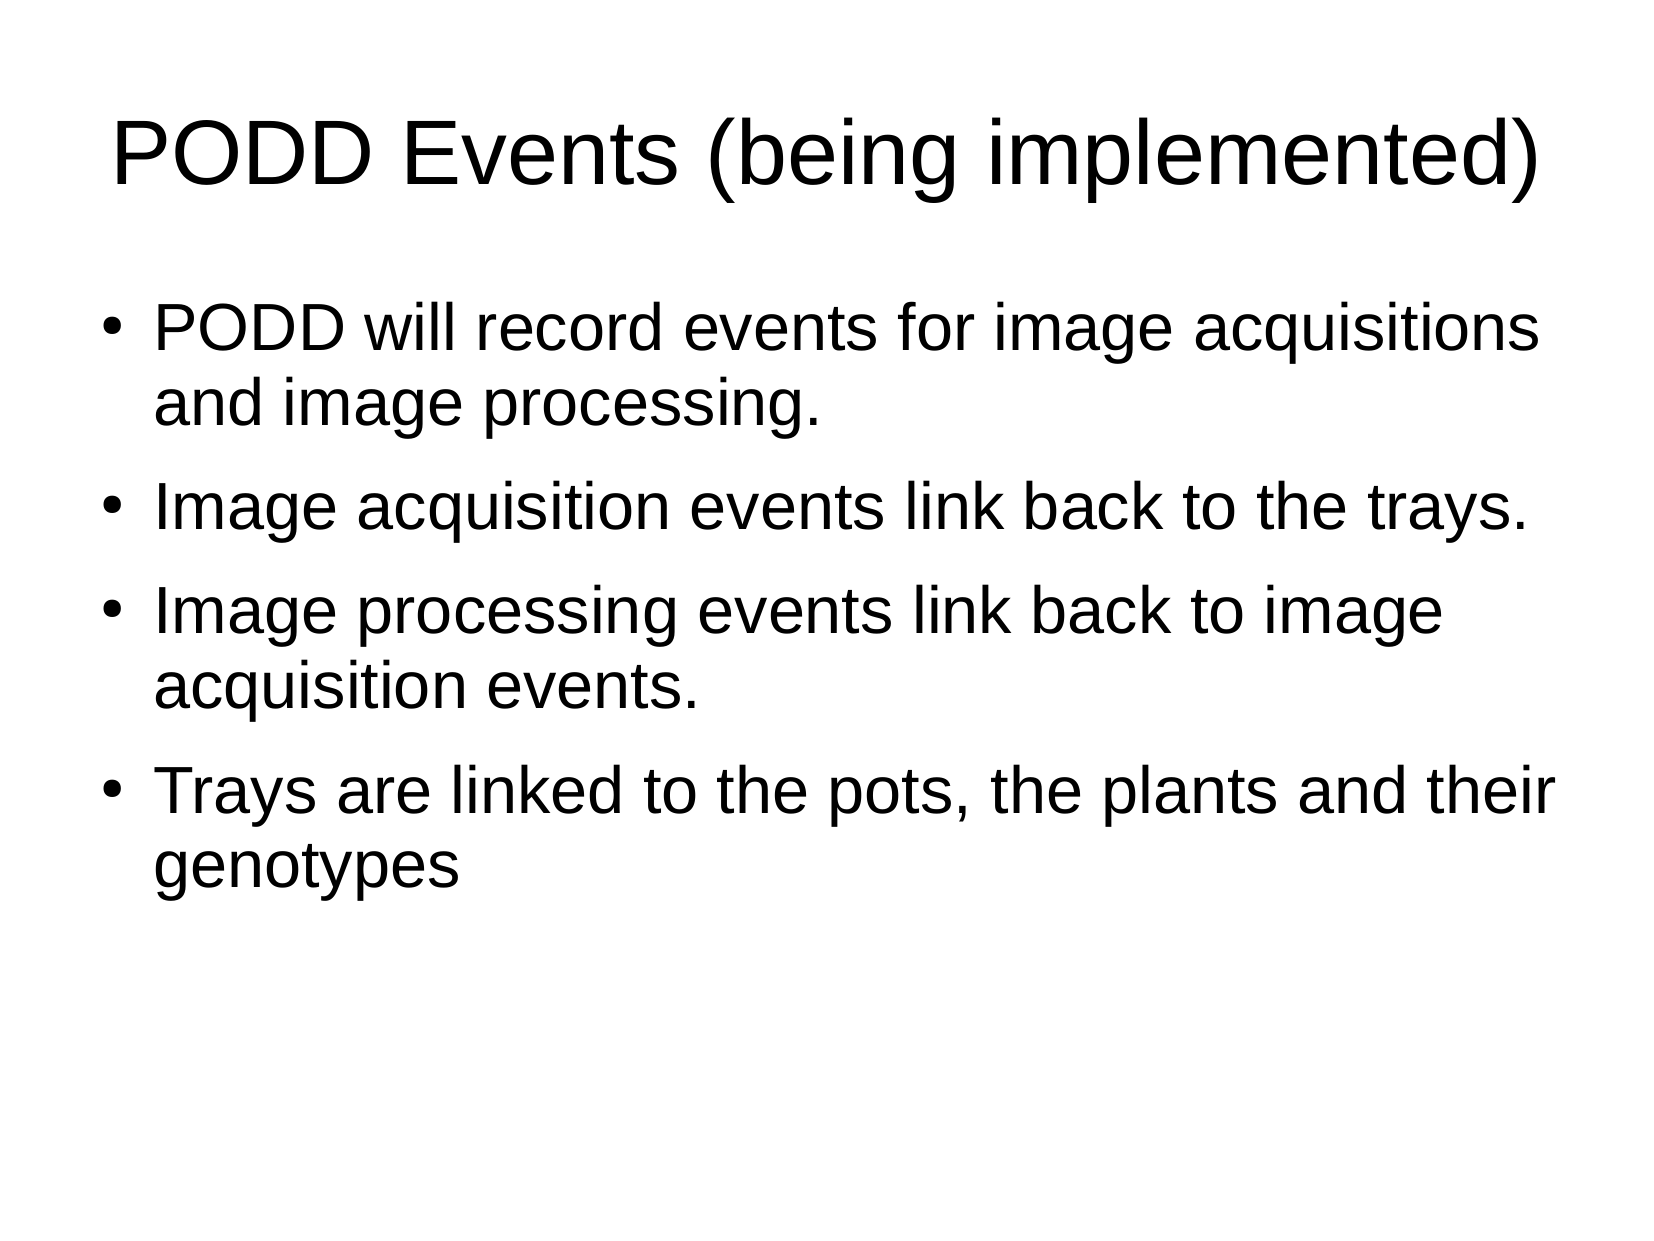

# PODD Events (being implemented)
PODD will record events for image acquisitions and image processing.
Image acquisition events link back to the trays.
Image processing events link back to image acquisition events.
Trays are linked to the pots, the plants and their genotypes